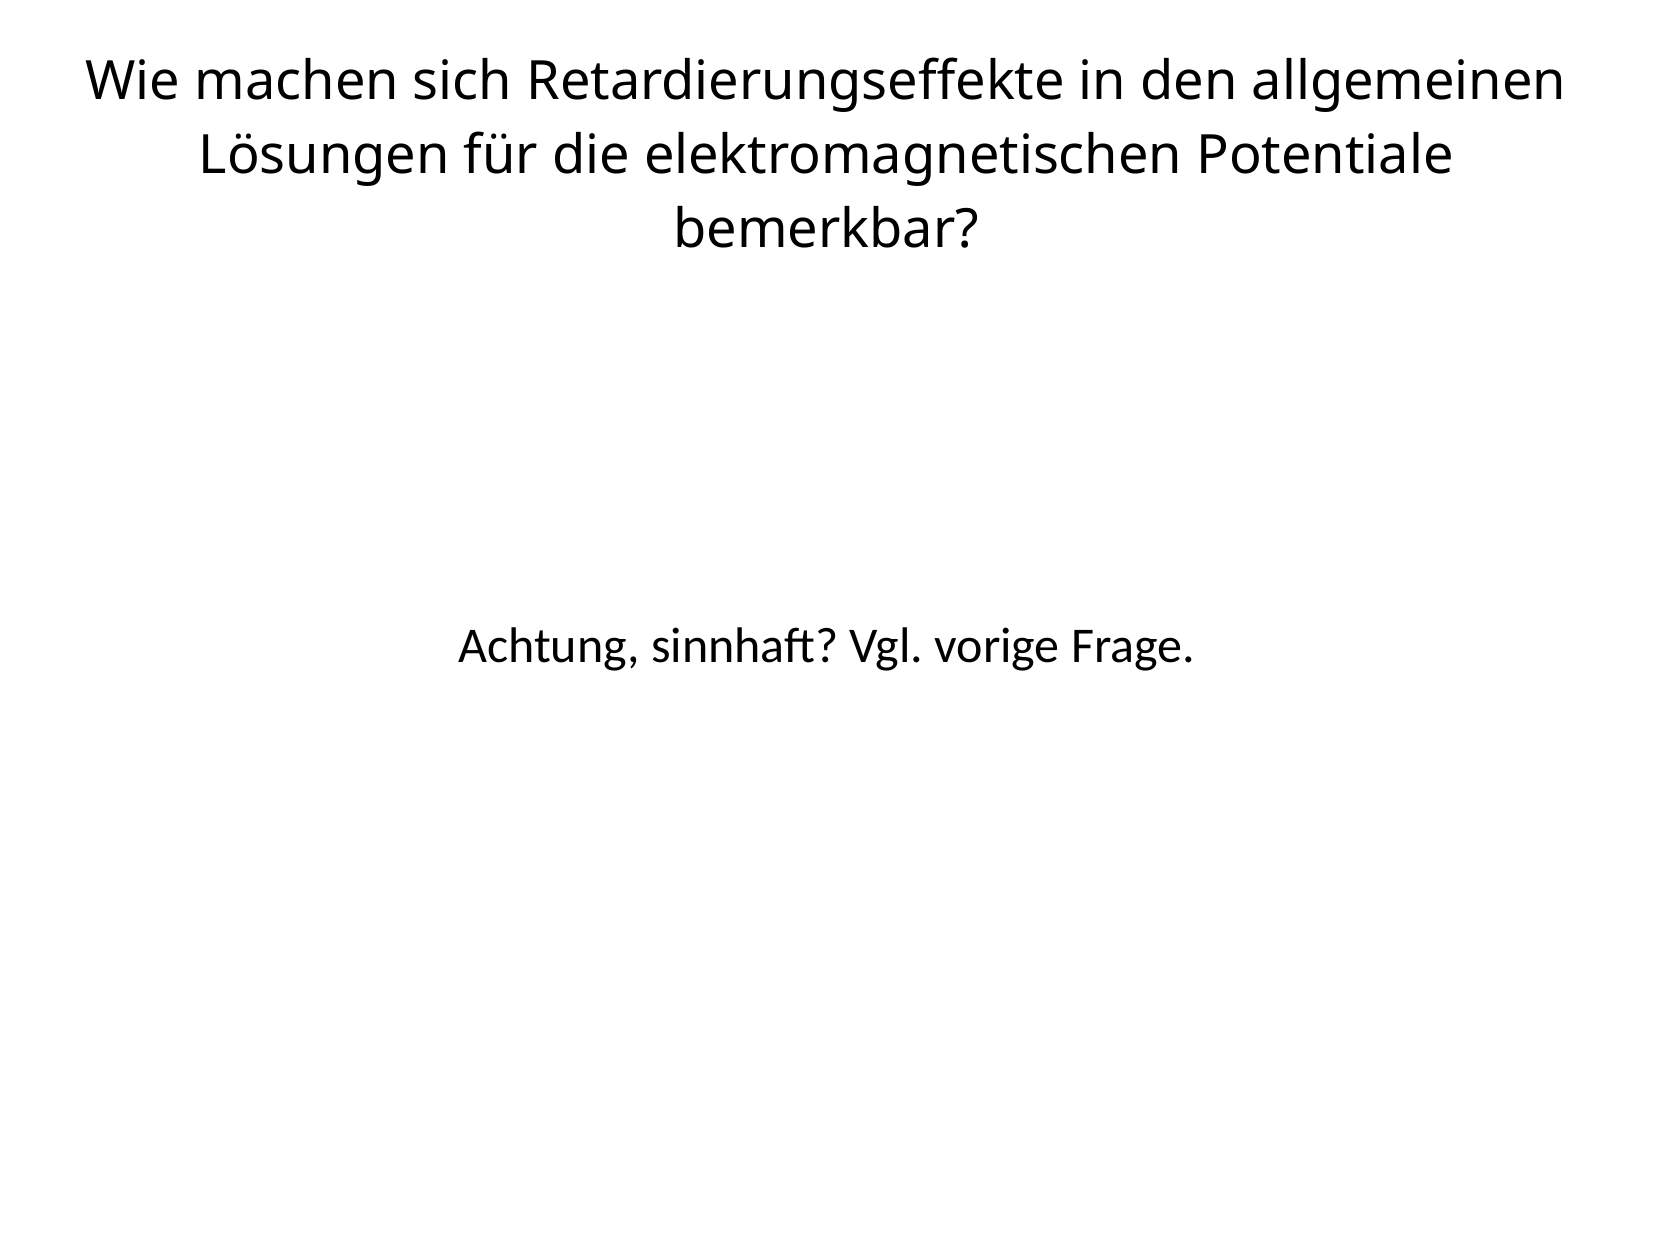

# Wie machen sich Retardierungseffekte in den allgemeinen Lösungen für die elektromagnetischen Potentiale bemerkbar?
Achtung, sinnhaft? Vgl. vorige Frage.